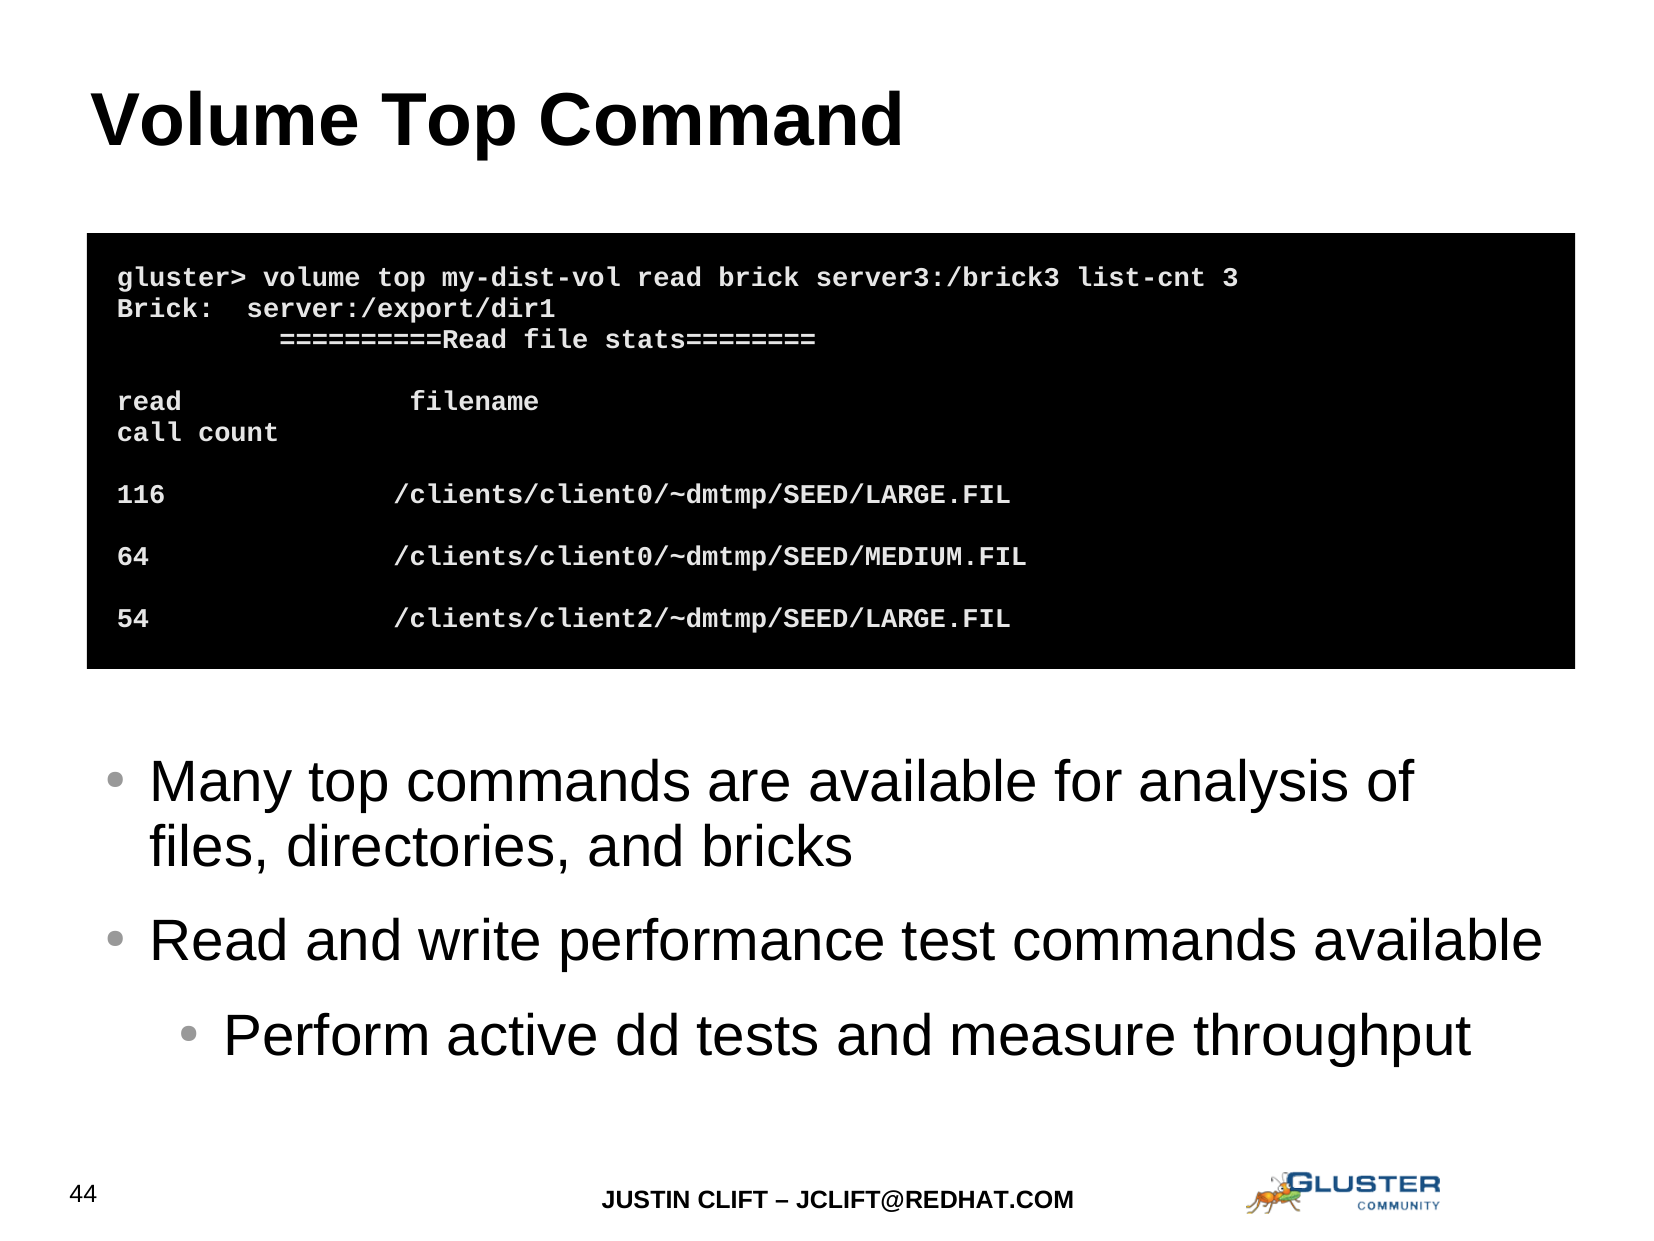

# Volume Top Command
gluster> volume set my-dist-vol auth.allow 192.168.1.*
gluster> volume set my-dist-vol auth.reject 10.*
gluster> volume top my-dist-vol read brick server3:/brick3 list-cnt 3
Brick: server:/export/dir1
 ==========Read file stats========
read filename
call count
116 /clients/client0/~dmtmp/SEED/LARGE.FIL
64 /clients/client0/~dmtmp/SEED/MEDIUM.FIL
54 /clients/client2/~dmtmp/SEED/LARGE.FIL
Many top commands are available for analysis of files, directories, and bricks
Read and write performance test commands available
Perform active dd tests and measure throughput